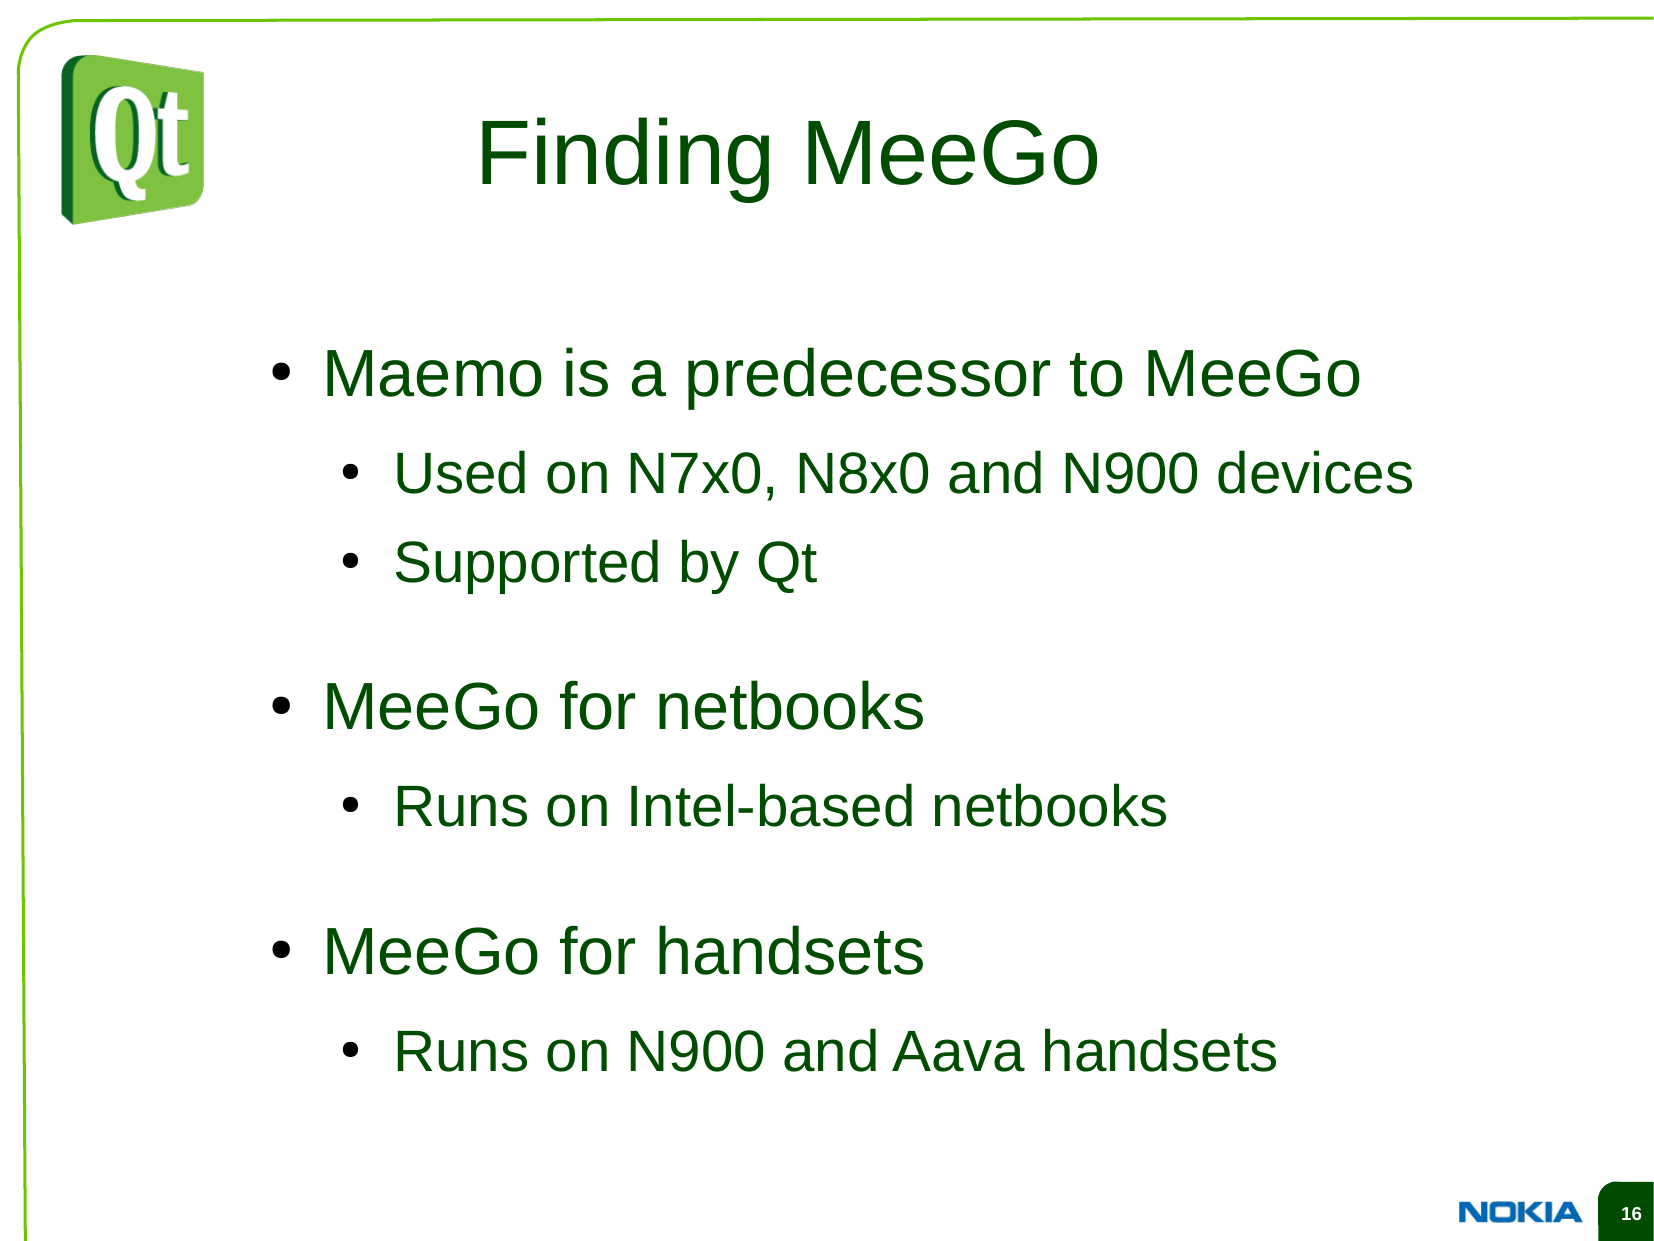

# Finding MeeGo
Maemo is a predecessor to MeeGo
Used on N7x0, N8x0 and N900 devices
Supported by Qt
MeeGo for netbooks
Runs on Intel-based netbooks
MeeGo for handsets
Runs on N900 and Aava handsets